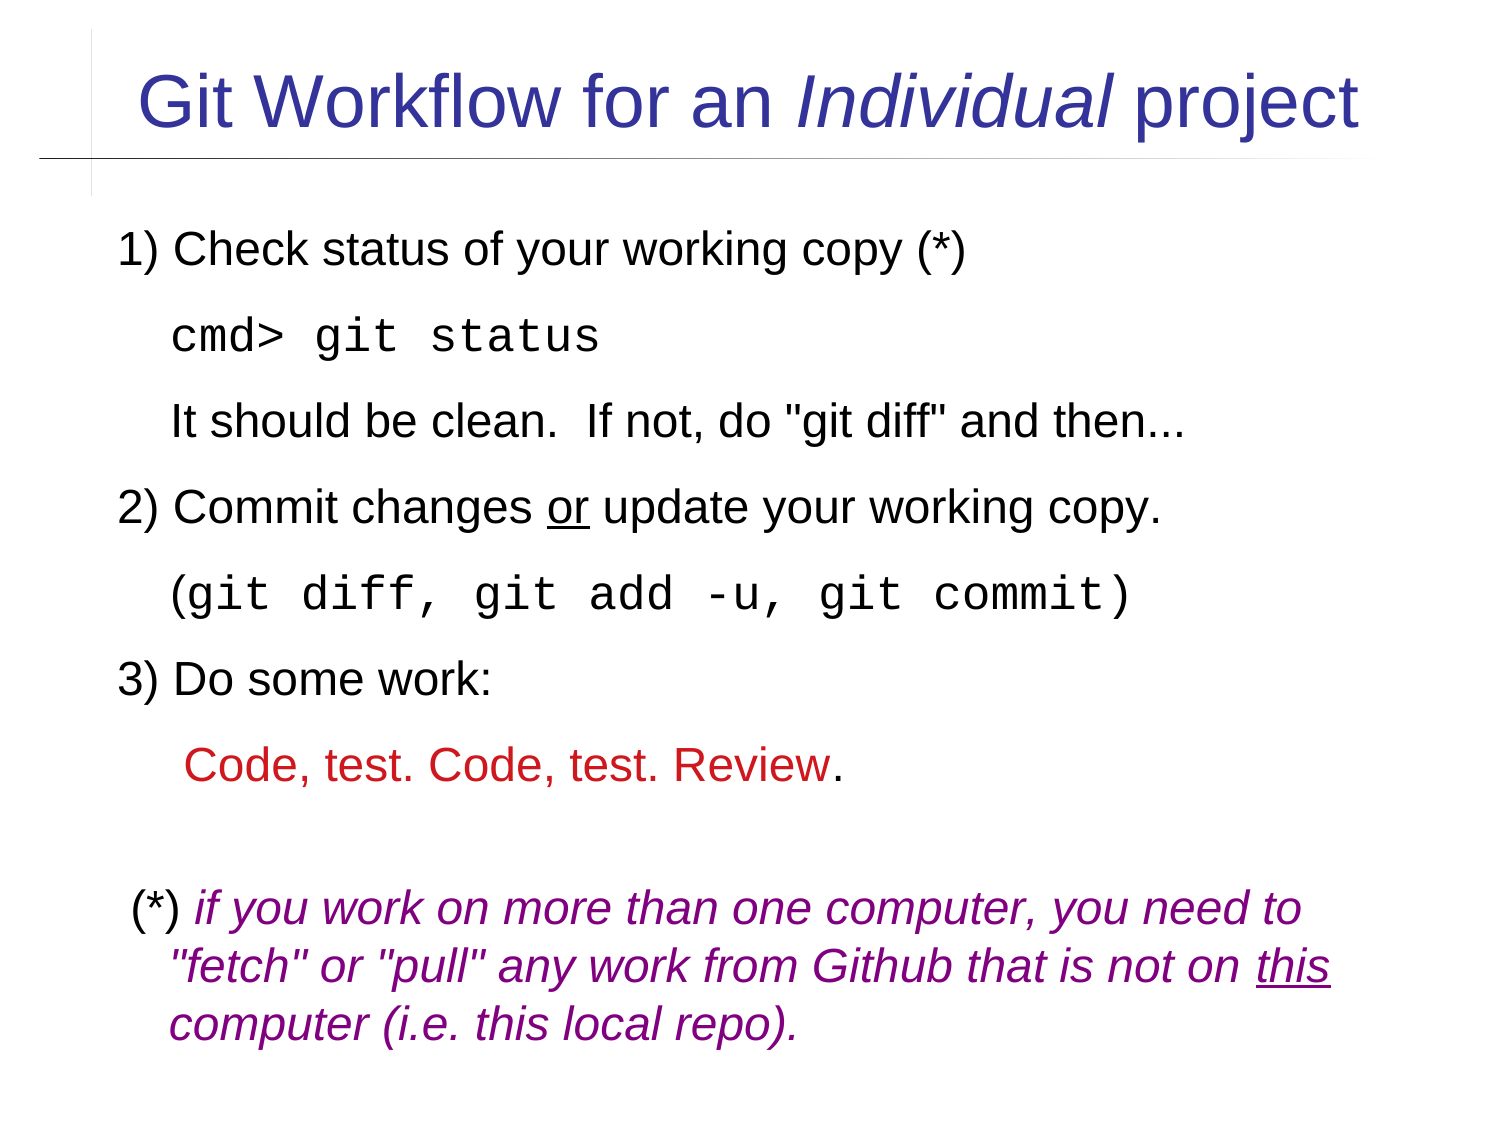

# Git Workflow for an Individual project
1) Check status of your working copy (*)
 cmd> git status
 It should be clean. If not, do "git diff" and then...
2) Commit changes or update your working copy.
 (git diff, git add -u, git commit)
3) Do some work:
 Code, test. Code, test. Review.
 (*) if you work on more than one computer, you need to "fetch" or "pull" any work from Github that is not on this computer (i.e. this local repo).